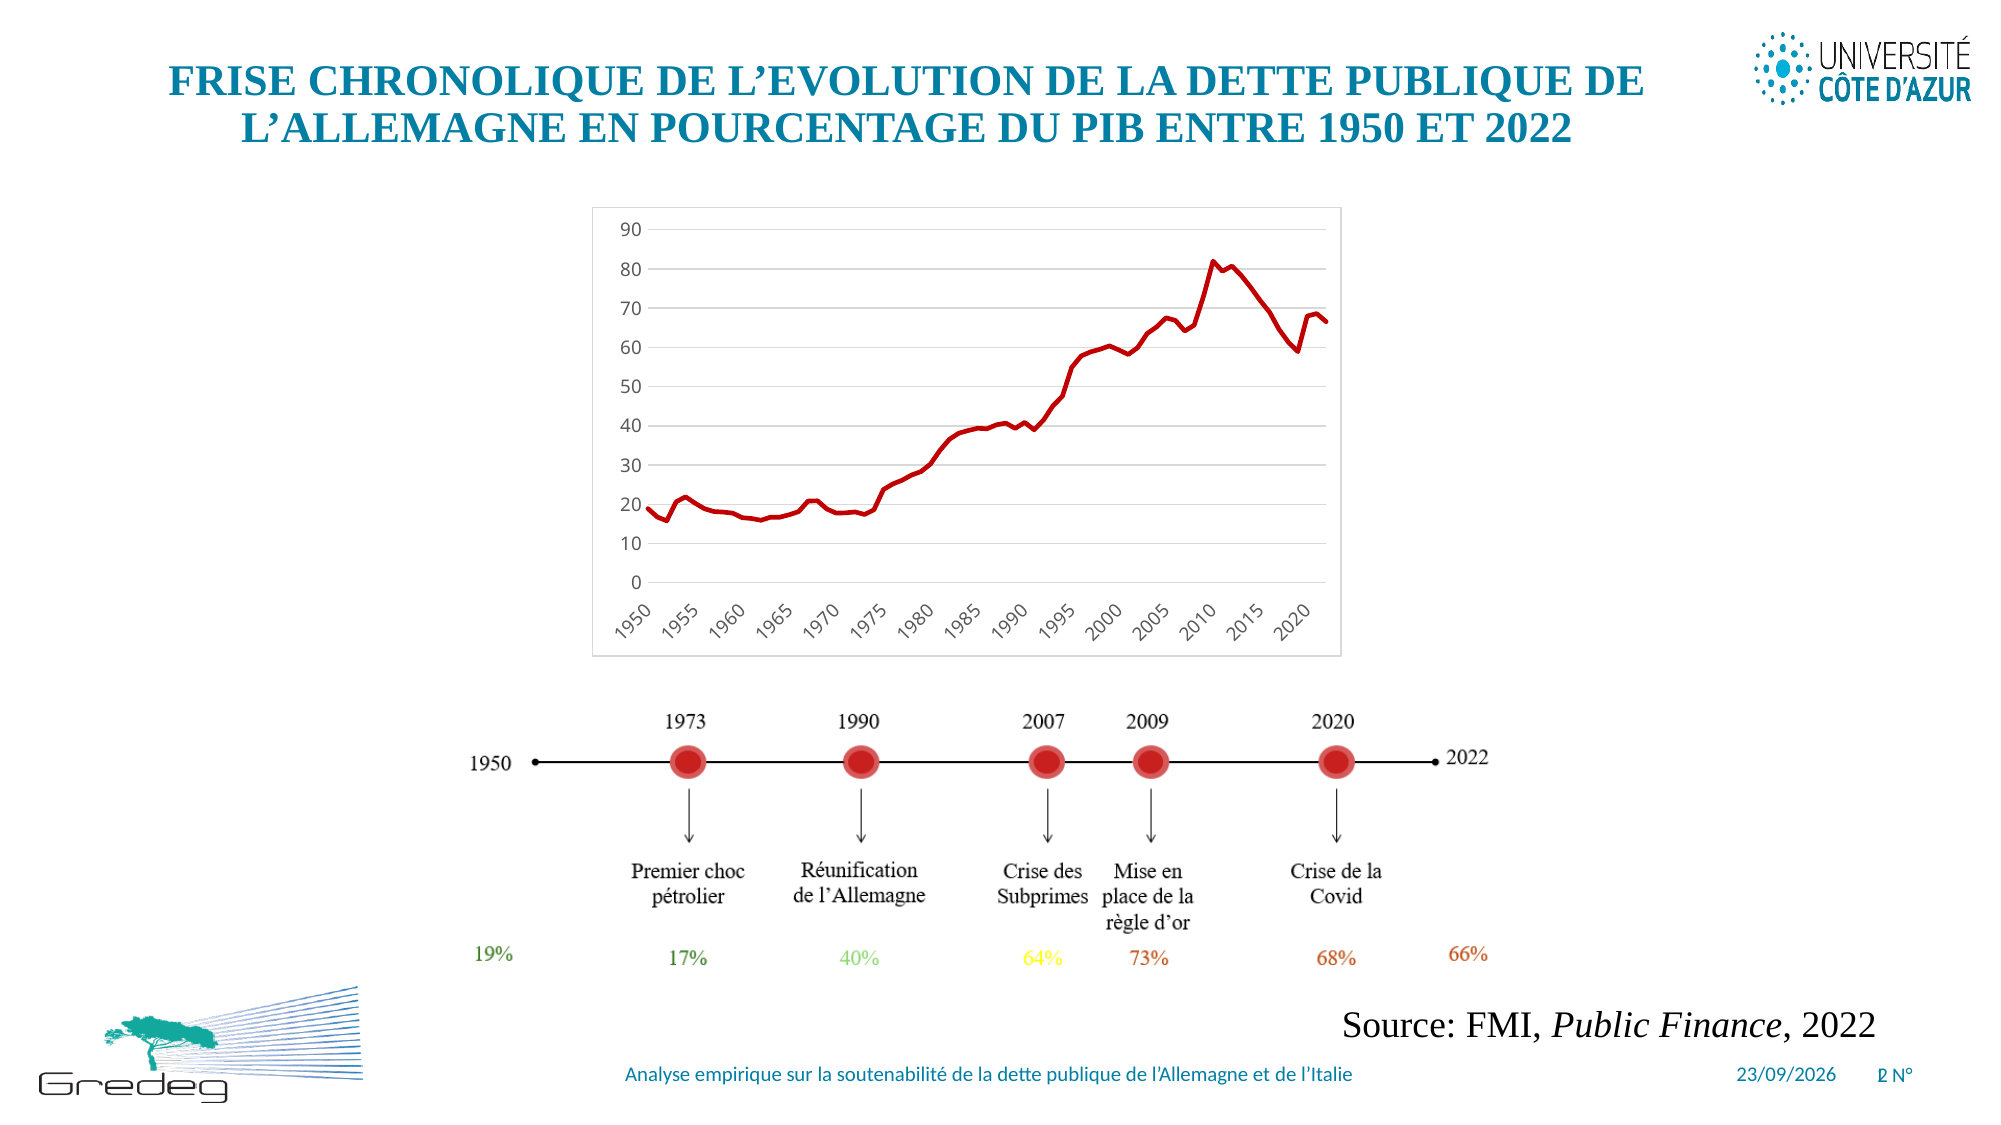

# FRISE CHRONOLIQUE DE L’EVOLUTION DE LA DETTE PUBLIQUE DE L’ALLEMAGNE EN POURCENTAGE DU PIB ENTRE 1950 ET 2022
### Chart
| Category | Dette Allemagne |
|---|---|
| 1950 | 18.880699314478 |
| 1951 | 16.747773217987 |
| 1952 | 15.762682586193 |
| 1953 | 20.637223125817 |
| 1954 | 21.890181036082 |
| 1955 | 20.284367696334 |
| 1956 | 18.87934225266 |
| 1957 | 18.14370323608 |
| 1958 | 18.001358601137 |
| 1959 | 17.735352688354 |
| 1960 | 16.571998795646 |
| 1961 | 16.365389480072 |
| 1962 | 15.909207516024 |
| 1963 | 16.681795874756 |
| 1964 | 16.699554813678 |
| 1965 | 17.325540381559 |
| 1966 | 18.121190285205 |
| 1967 | 20.806270184449 |
| 1968 | 20.881795317749 |
| 1969 | 18.7799560897 |
| 1970 | 17.725514155146 |
| 1971 | 17.805423175599 |
| 1972 | 18.027714622123 |
| 1973 | 17.389645119609 |
| 1974 | 18.591220047414 |
| 1975 | 23.74598758658 |
| 1976 | 25.173149803014 |
| 1977 | 26.130363188932 |
| 1978 | 27.469138673118 |
| 1979 | 28.347167031228 |
| 1980 | 30.245445588935 |
| 1981 | 33.736863453249 |
| 1982 | 36.571678186273 |
| 1983 | 38.104848833883 |
| 1984 | 38.799812341005 |
| 1985 | 39.373046920438 |
| 1986 | 39.230406504582 |
| 1987 | 40.255003675141 |
| 1988 | 40.673404069559 |
| 1989 | 39.336959923262 |
| 1990 | 40.88555162052 |
| 1991 | 38.984613444318 |
| 1992 | 41.453709034934 |
| 1993 | 45.095351506948 |
| 1994 | 47.536989970211 |
| 1995 | 54.902433746259 |
| 1996 | 57.79392936327 |
| 1997 | 58.866583382199 |
| 1998 | 59.534704778547 |
| 1999 | 60.387379338474 |
| 2000 | 59.339857474076 |
| 2001 | 58.193036721994 |
| 2002 | 59.945771841392 |
| 2003 | 63.538346061847 |
| 2004 | 65.200882202146 |
| 2005 | 67.546311470037 |
| 2006 | 66.887106512151 |
| 2007 | 64.158308495529 |
| 2008 | 65.681624510601 |
| 2009 | 73.15660354986 |
| 2010 | 81.994696615193 |
| 2011 | 79.417165387071 |
| 2012 | 80.745161748582 |
| 2013 | 78.322442954452 |
| 2014 | 75.279101464424 |
| 2015 | 71.946513426168 |
| 2016 | 68.955320058442 |
| 2017 | 64.635677469117 |
| 2018 | 61.316346996687 |
| 2019 | 58.925562727812 |
| 2020 | 67.986010577225 |
| 2021 | 68.622974942736 |
| 2022 | 66.535291759869 |
Source: FMI, Public Finance, 2022
Analyse empirique sur la soutenabilité de la dette publique de l’Allemagne et de l’Italie
2